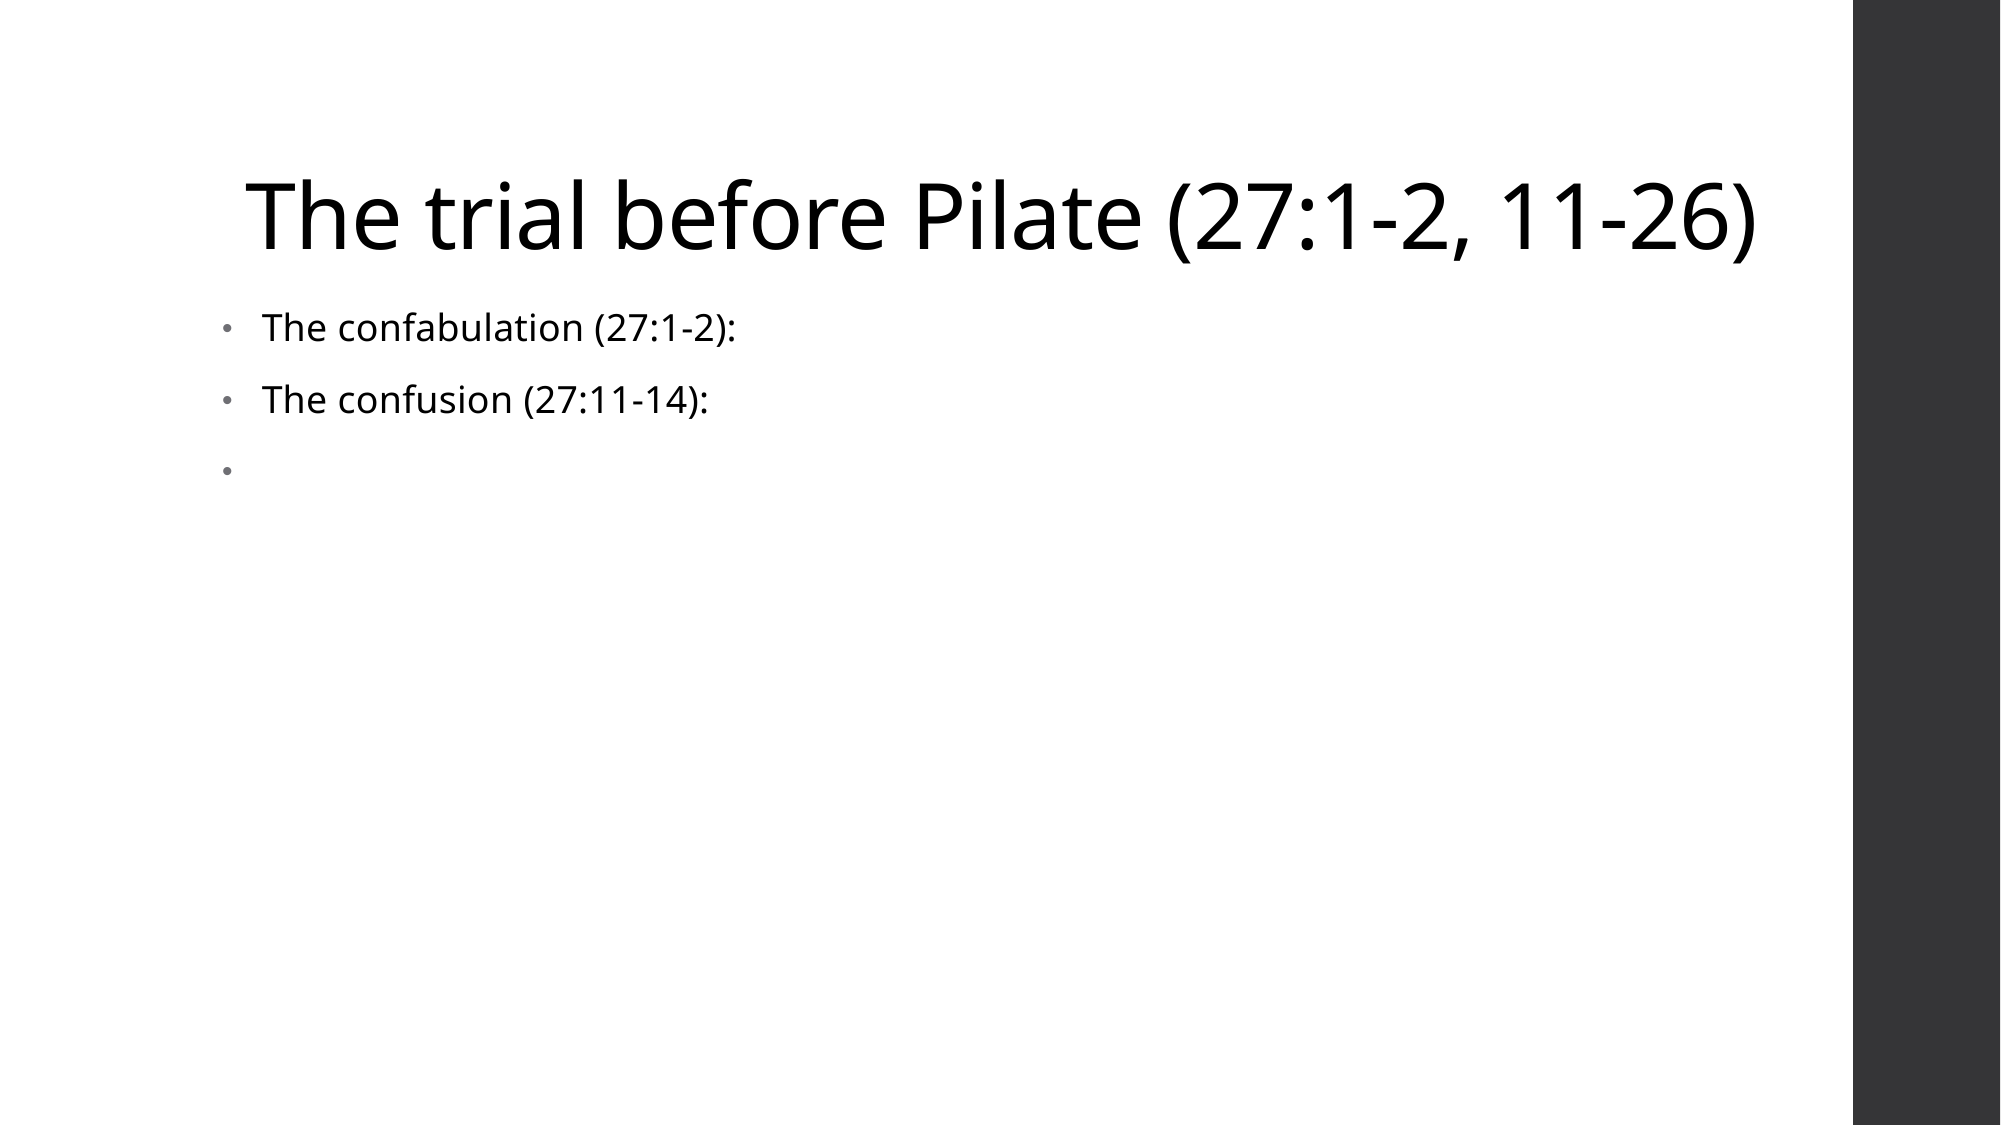

# The trial before Pilate (27:1-2, 11-26)
 The confabulation (27:1-2):
 The confusion (27:11-14):